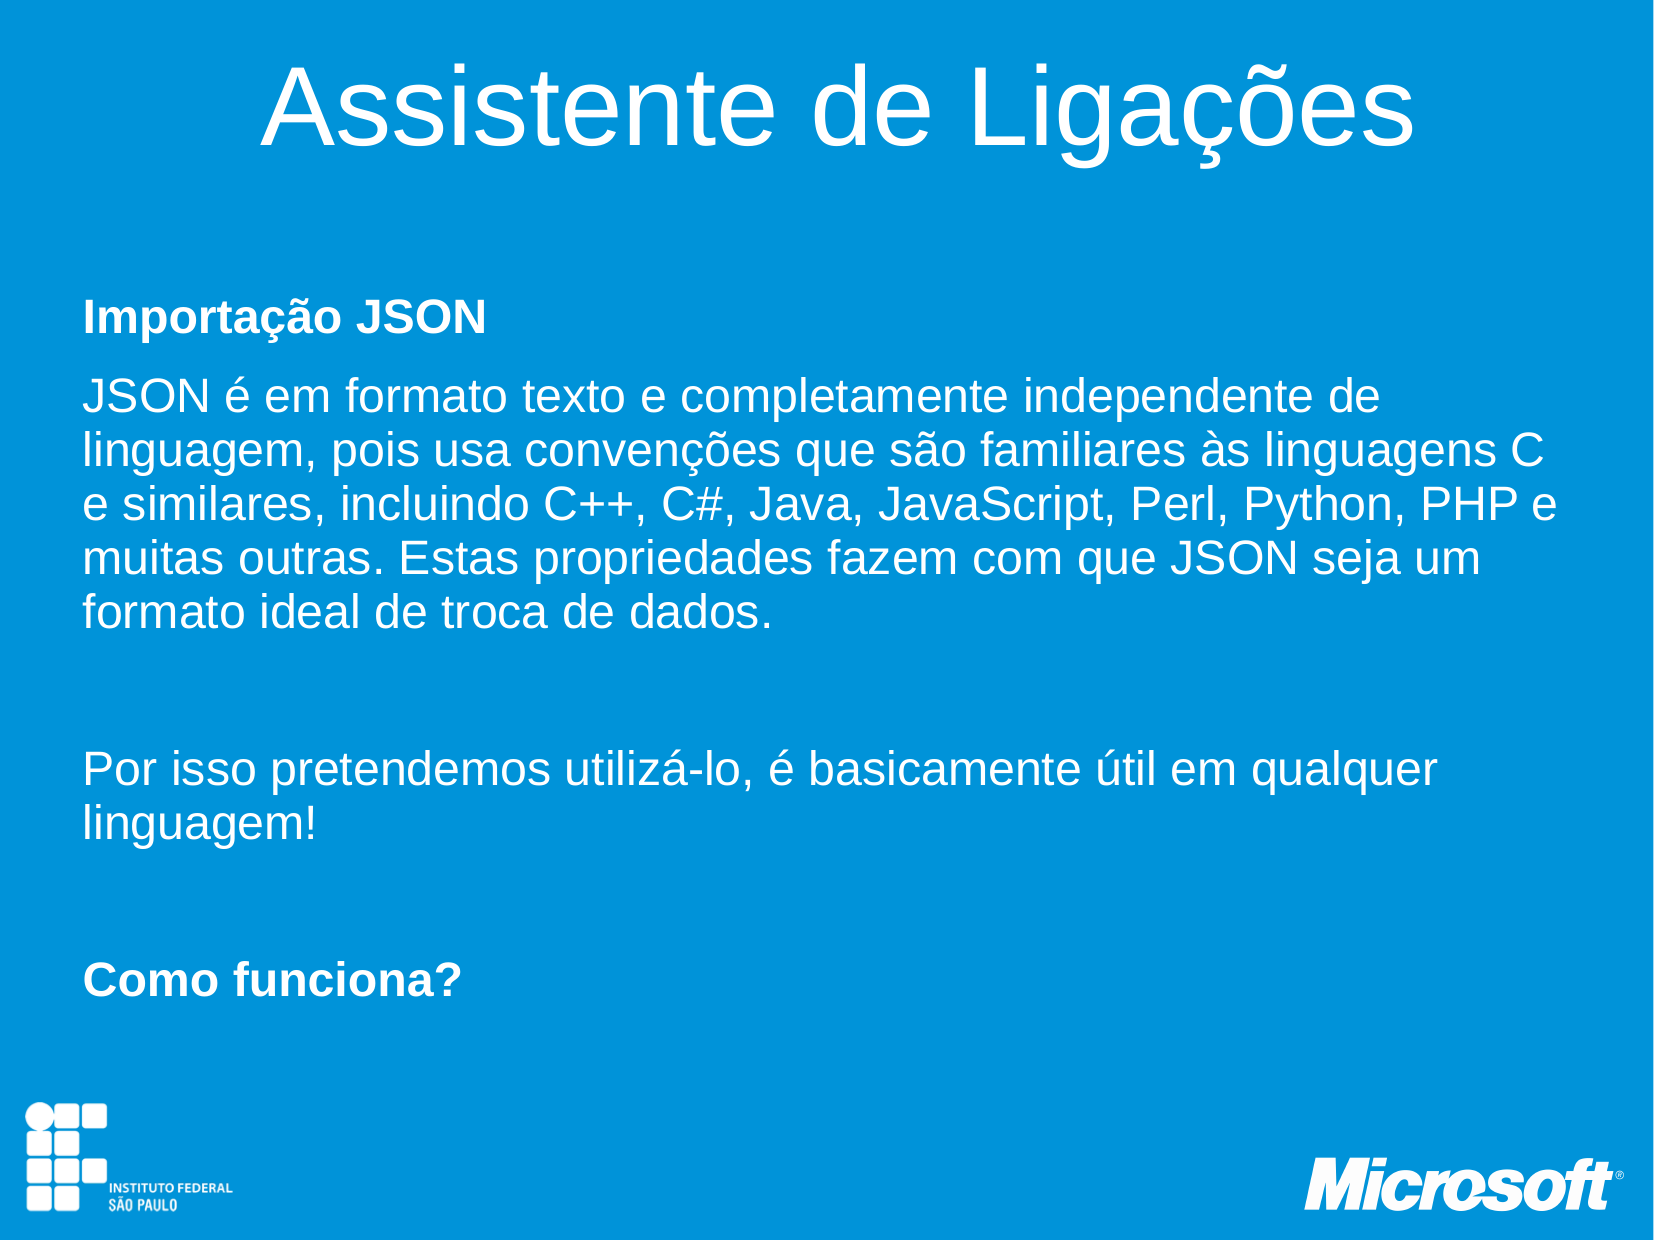

Assistente de Ligações
# Importação JSON
JSON é em formato texto e completamente independente de linguagem, pois usa convenções que são familiares às linguagens C e similares, incluindo C++, C#, Java, JavaScript, Perl, Python, PHP e muitas outras. Estas propriedades fazem com que JSON seja um formato ideal de troca de dados.
Por isso pretendemos utilizá-lo, é basicamente útil em qualquer linguagem!
Como funciona?